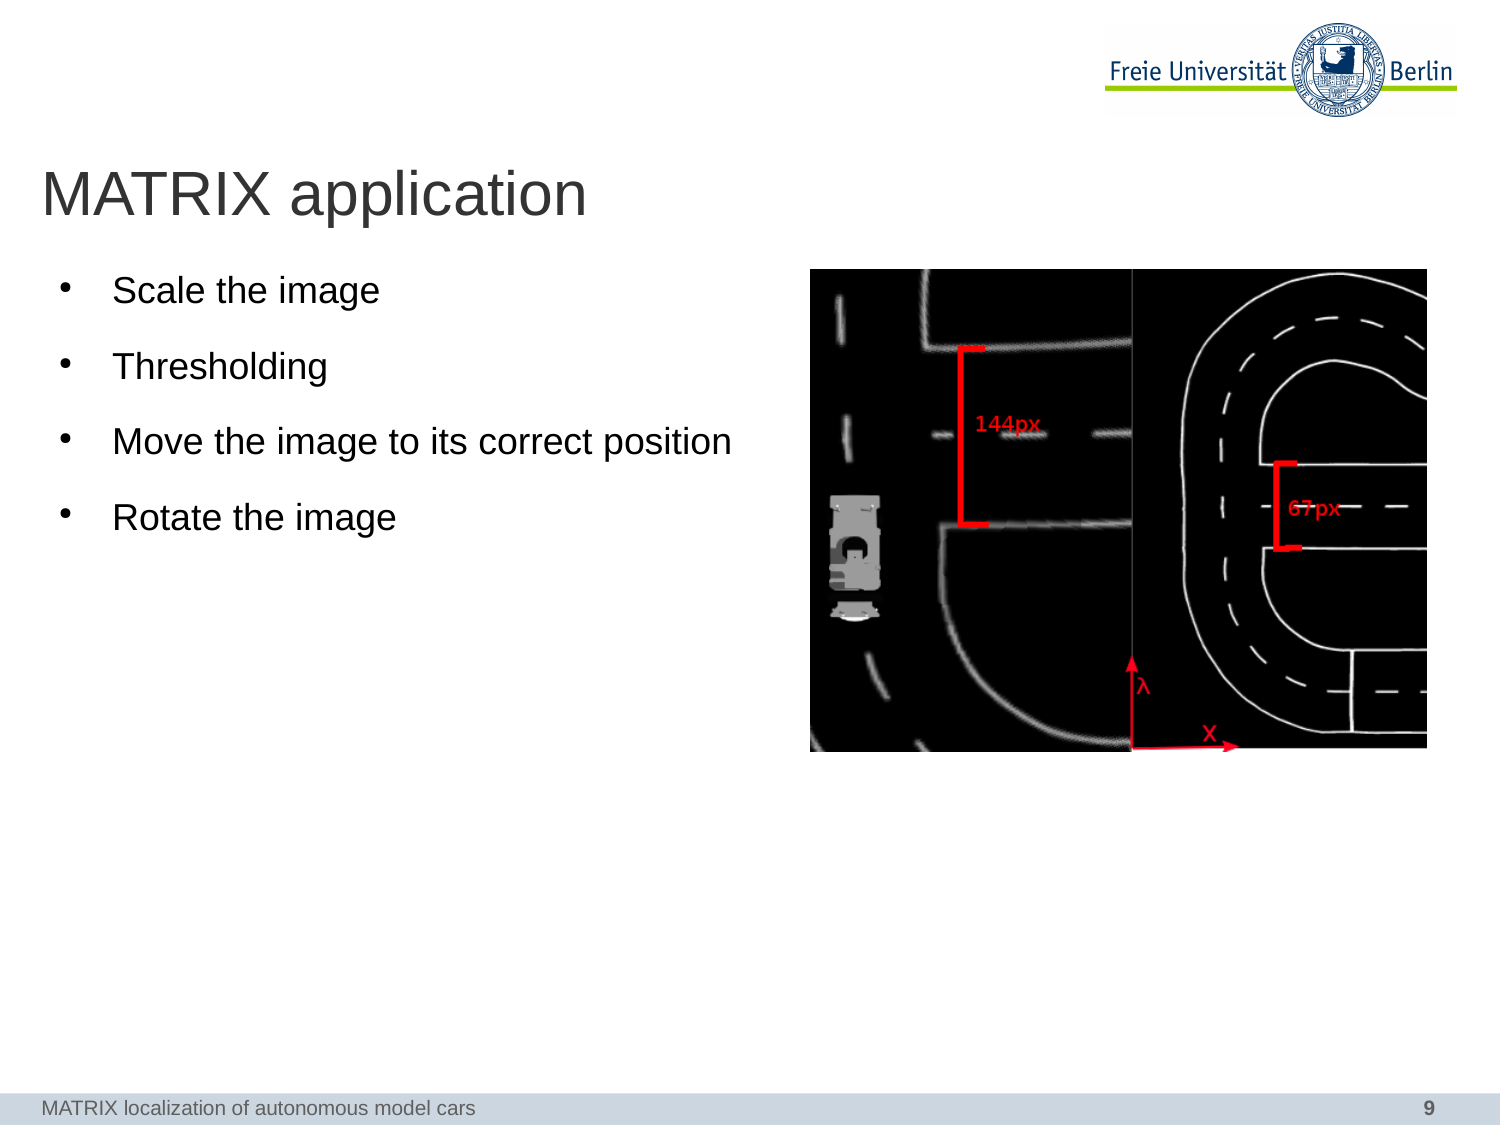

# MATRIX application
Scale the image
Thresholding
Move the image to its correct position
Rotate the image
MATRIX localization of autonomous model cars